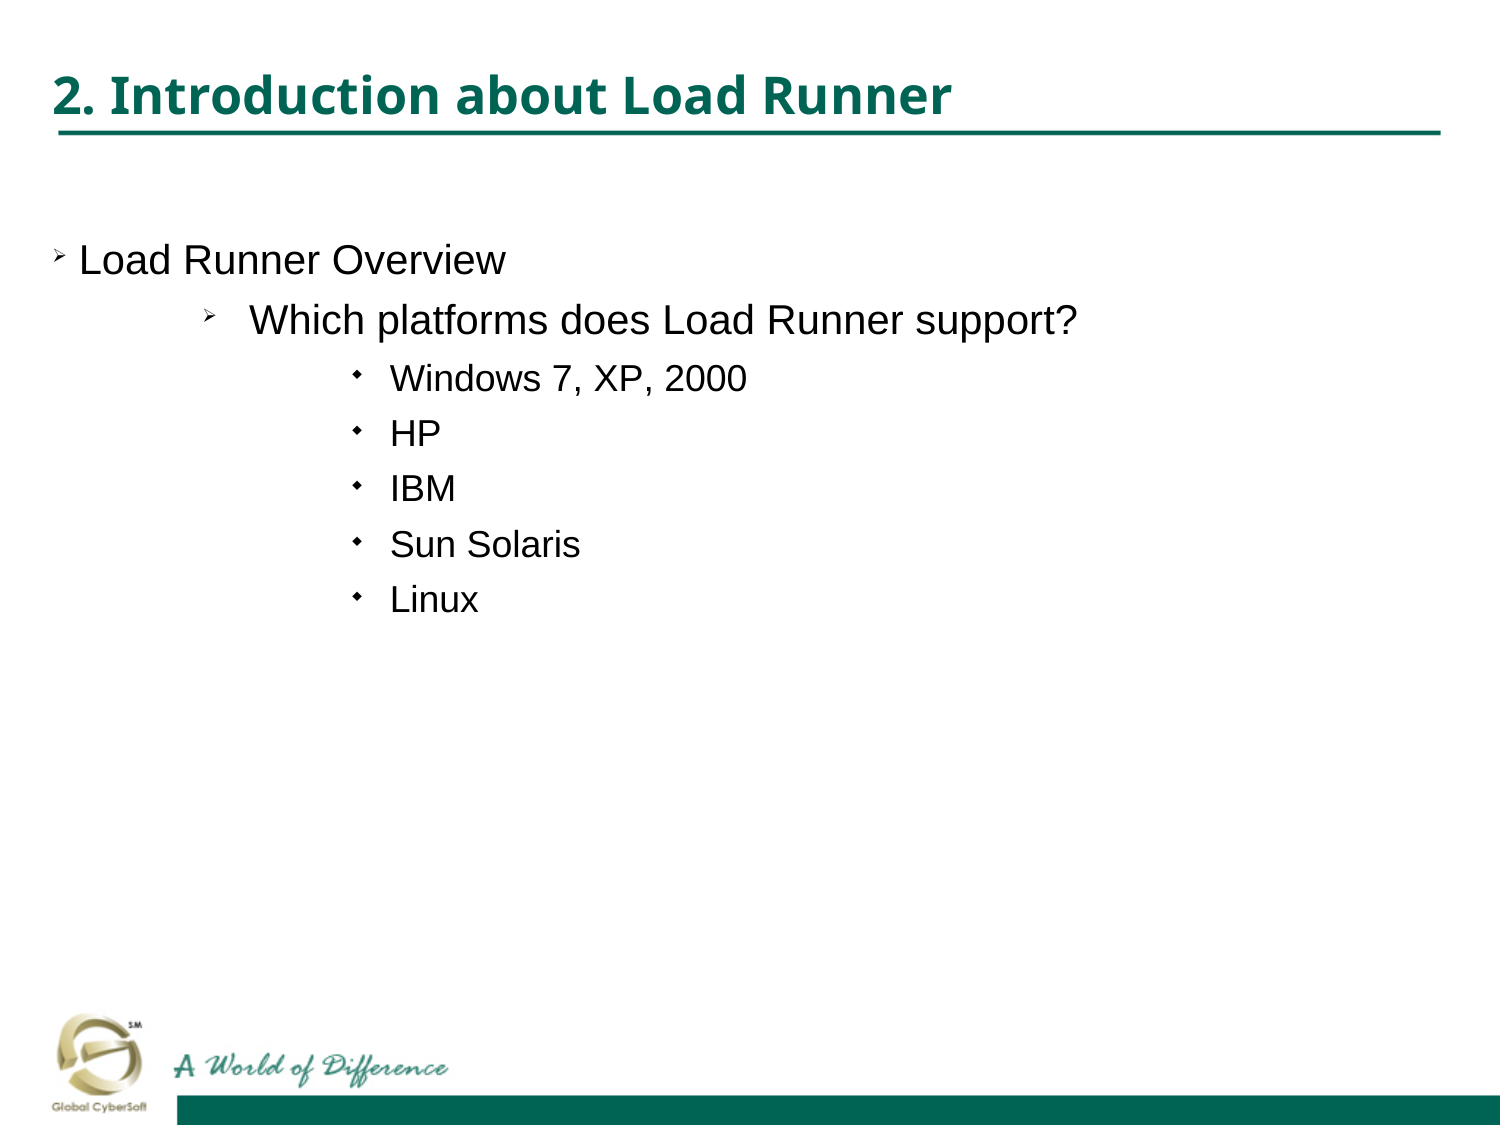

# 2. Introduction about Load Runner
 Load Runner Overview
Which platforms does Load Runner support?
Windows 7, XP, 2000
HP
IBM
Sun Solaris
Linux